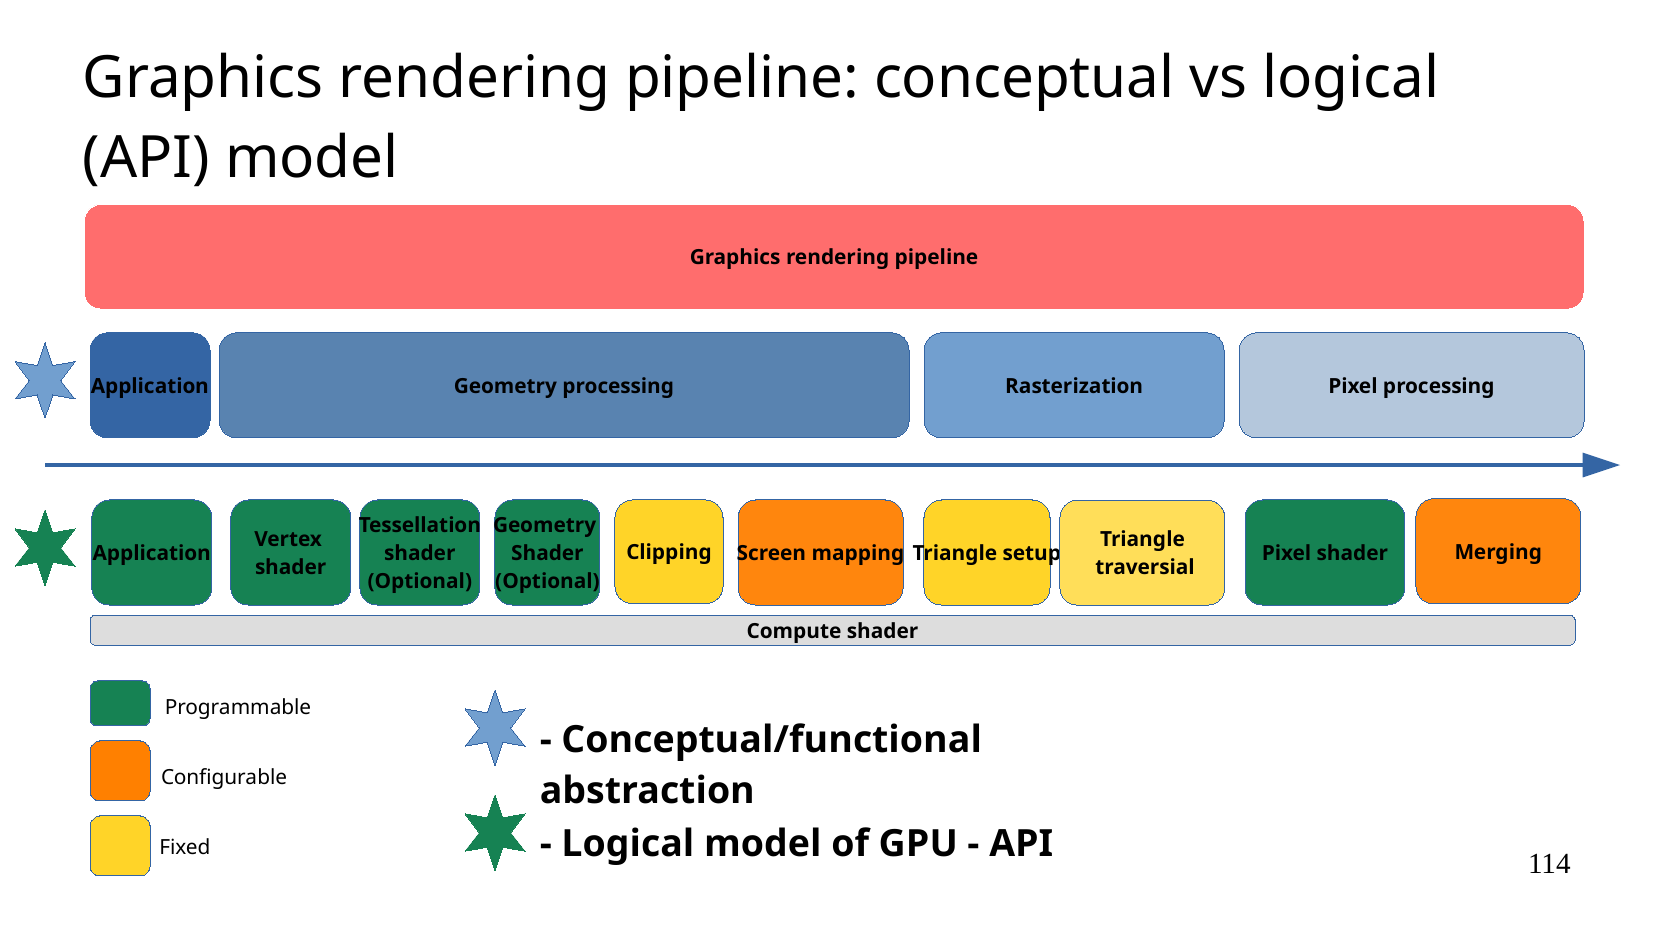

# Graphics rendering pipeline: conceptual vs logical (API) model
Graphics rendering pipeline
Application
Geometry processing
Rasterization
Pixel processing
Merging
Application
Vertex
shader
Tessellation
shader
(Optional)
Geometry
Shader
(Optional)
Clipping
Screen mapping
Triangle setup
Pixel shader
Triangle
 traversial
Compute shader
Programmable
- Conceptual/functional abstraction
Configurable
- Logical model of GPU - API
Fixed
114